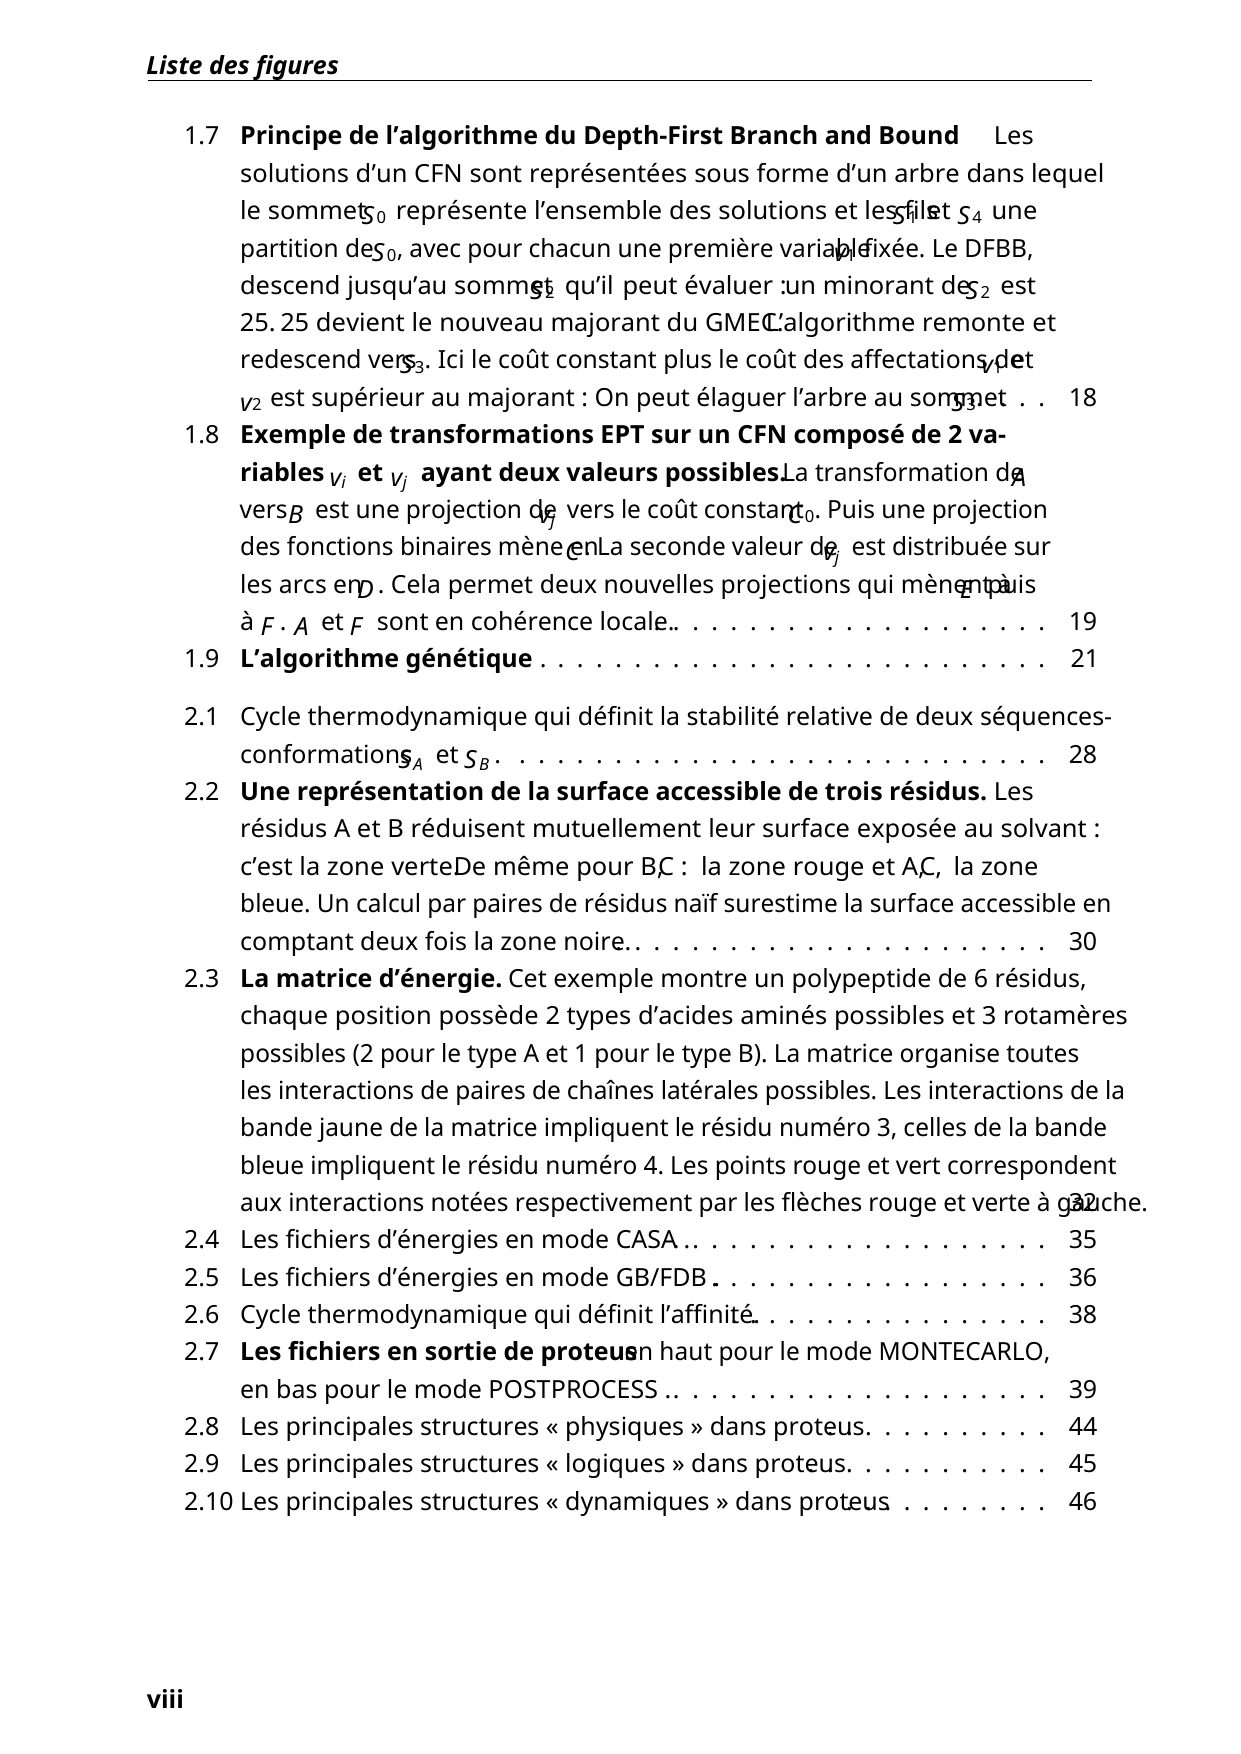

Liste des figures
1.7
Principe de l’algorithme du Depth-First Branch and Bound
Les
solutions d’un CFN sont représentées sous forme d’un arbre dans lequel
le sommet
représente l’ensemble des solutions et les fils
et
une
S
S
S
0
1
4
partition de
, avec pour chacun une première variable
fixée. Le DFBB,
S
v
0
1
descend jusqu’au sommet
qu’il
peut évaluer :
un minorant de
est
S
S
2
2
25.
25 devient le nouveau majorant du GMEC.
L’algorithme remonte et
redescend vers
. Ici le coût constant plus le coût des affectations de
et
S
v
3
1
est supérieur au majorant : On peut élaguer l’arbre au sommet
.
.
.
.
18
v
S
2
3
1.8
Exemple de transformations EPT sur un CFN composé de 2 va-
riables
et
ayant deux valeurs possibles.
La transformation de
v
v
A
i
j
vers
est une projection de
vers le coût constant
. Puis une projection
B
v
C
0
j
des fonctions binaires mène en
. La seconde valeur de
est distribuée sur
C
v
j
les arcs en
. Cela permet deux nouvelles projections qui mènent à
puis
D
E
à
.
et
sont en cohérence locale.
.
.
.
.
.
.
.
.
.
.
.
.
.
.
.
.
.
.
.
.
.
19
F
A
F
1.9
L’algorithme génétique .
.
.
.
.
.
.
.
.
.
.
.
.
.
.
.
.
.
.
.
.
.
.
.
.
.
.
21
2.1
Cycle thermodynamique qui définit la stabilité relative de deux séquences-
conformations
et
.
.
.
.
.
.
.
.
.
.
.
.
.
.
.
.
.
.
.
.
.
.
.
.
.
.
.
.
.
28
S
S
A
B
2.2
Une représentation de la surface accessible de trois résidus.
Les
résidus A et B réduisent mutuellement leur surface exposée au solvant :
c’est la zone verte.
De même pour B,
C :
la zone rouge et A,
C,
la zone
bleue. Un calcul par paires de résidus naïf surestime la surface accessible en
comptant deux fois la zone noire.
.
.
.
.
.
.
.
.
.
.
.
.
.
.
.
.
.
.
.
.
.
.
.
30
2.3
La matrice d’énergie.
Cet exemple montre un polypeptide de 6 résidus,
chaque position possède 2 types d’acides aminés possibles et 3 rotamères
possibles (2 pour le type A et 1 pour le type B). La matrice organise toutes
les interactions de paires de chaînes latérales possibles. Les interactions de la
bande jaune de la matrice impliquent le résidu numéro 3, celles de la bande
bleue impliquent le résidu numéro 4. Les points rouge et vert correspondent
aux interactions notées respectivement par les flèches rouge et verte à gauche.
32
2.4
Les fichiers d’énergies en mode CASA .
.
.
.
.
.
.
.
.
.
.
.
.
.
.
.
.
.
.
.
.
35
2.5
Les fichiers d’énergies en mode GB/FDB .
.
.
.
.
.
.
.
.
.
.
.
.
.
.
.
.
.
.
36
2.6
Cycle thermodynamique qui définit l’affinité.
.
.
.
.
.
.
.
.
.
.
.
.
.
.
.
.
.
38
2.7
Les fichiers en sortie de proteus
en haut pour le mode MONTECARLO,
en bas pour le mode POSTPROCESS .
.
.
.
.
.
.
.
.
.
.
.
.
.
.
.
.
.
.
.
.
39
2.8
Les principales structures « physiques » dans proteus
.
.
.
.
.
.
.
.
.
.
.
.
44
2.9
Les principales structures « logiques » dans proteus
.
.
.
.
.
.
.
.
.
.
.
.
.
45
2.10 Les principales structures « dynamiques » dans proteus
.
.
.
.
.
.
.
.
.
.
.
46
viii